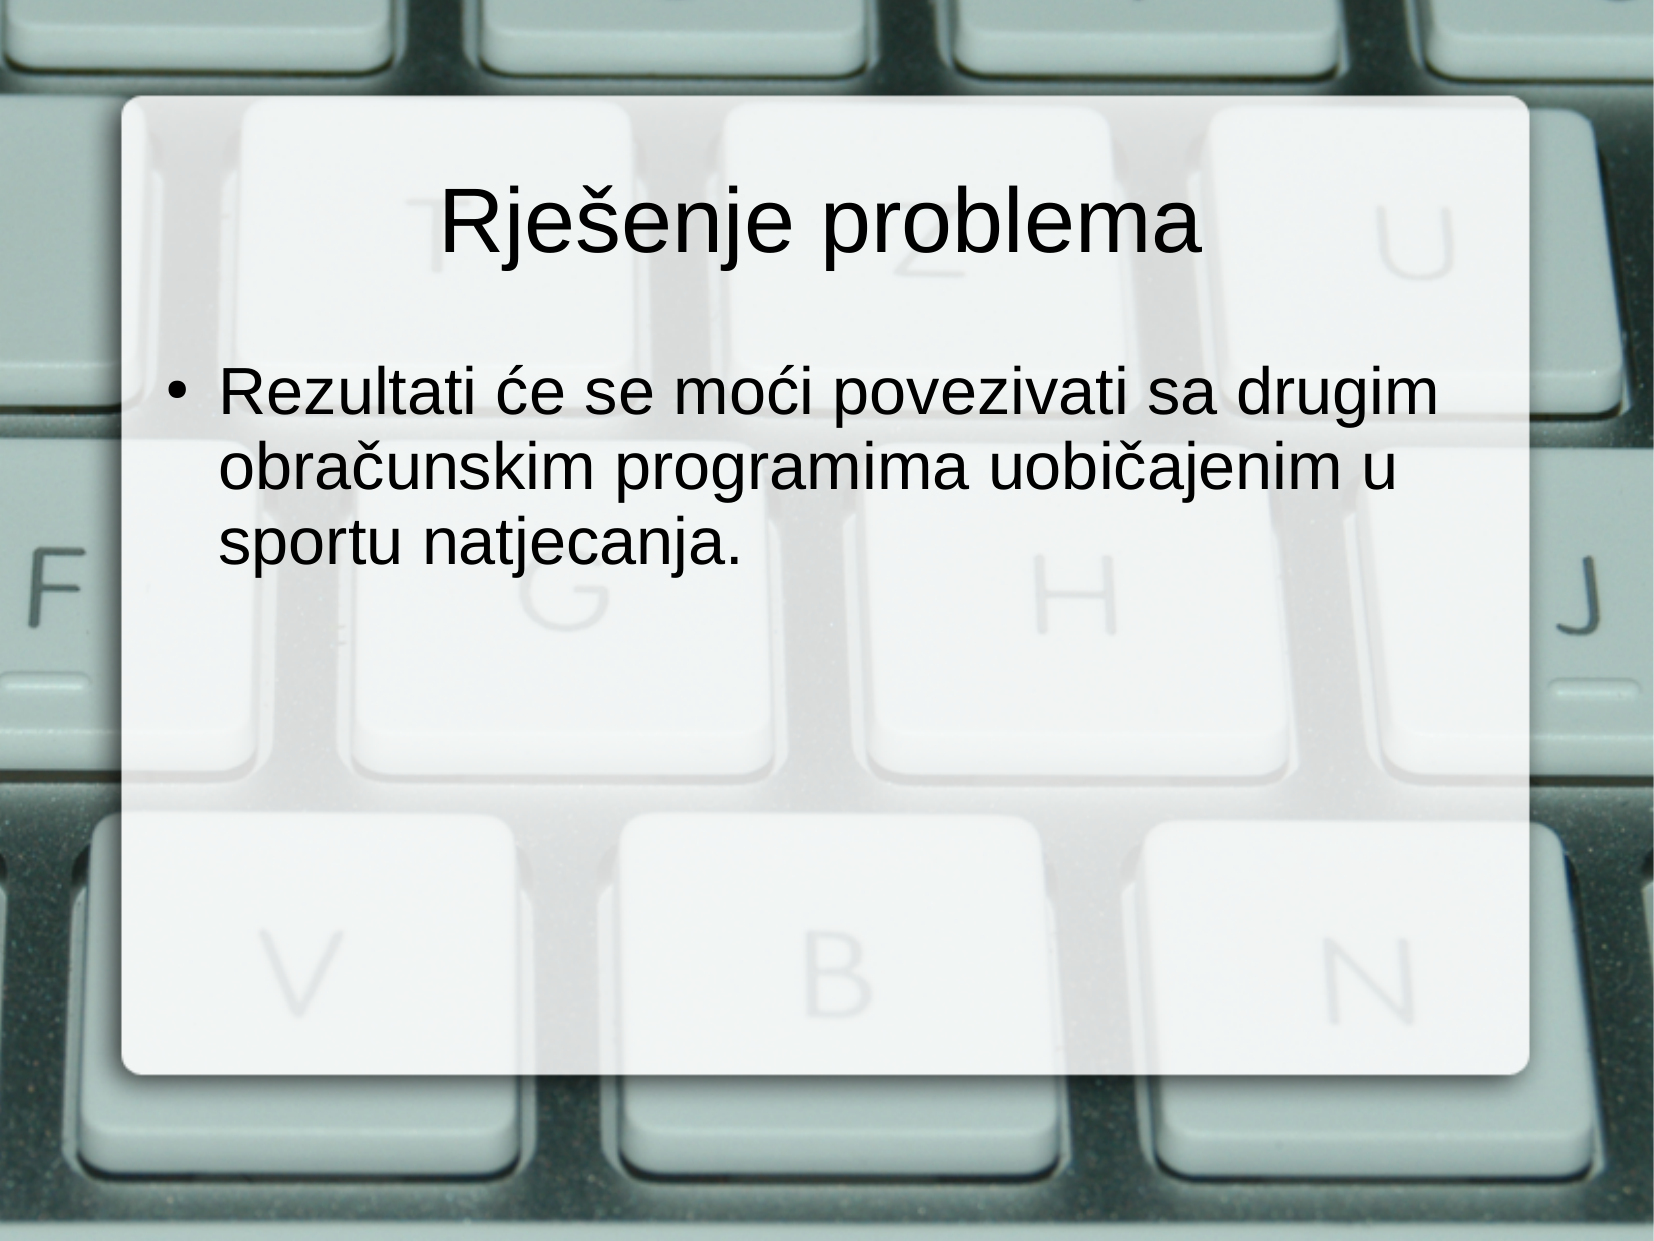

# Rješenje problema
Rezultati će se moći povezivati sa drugim obračunskim programima uobičajenim u sportu natjecanja.